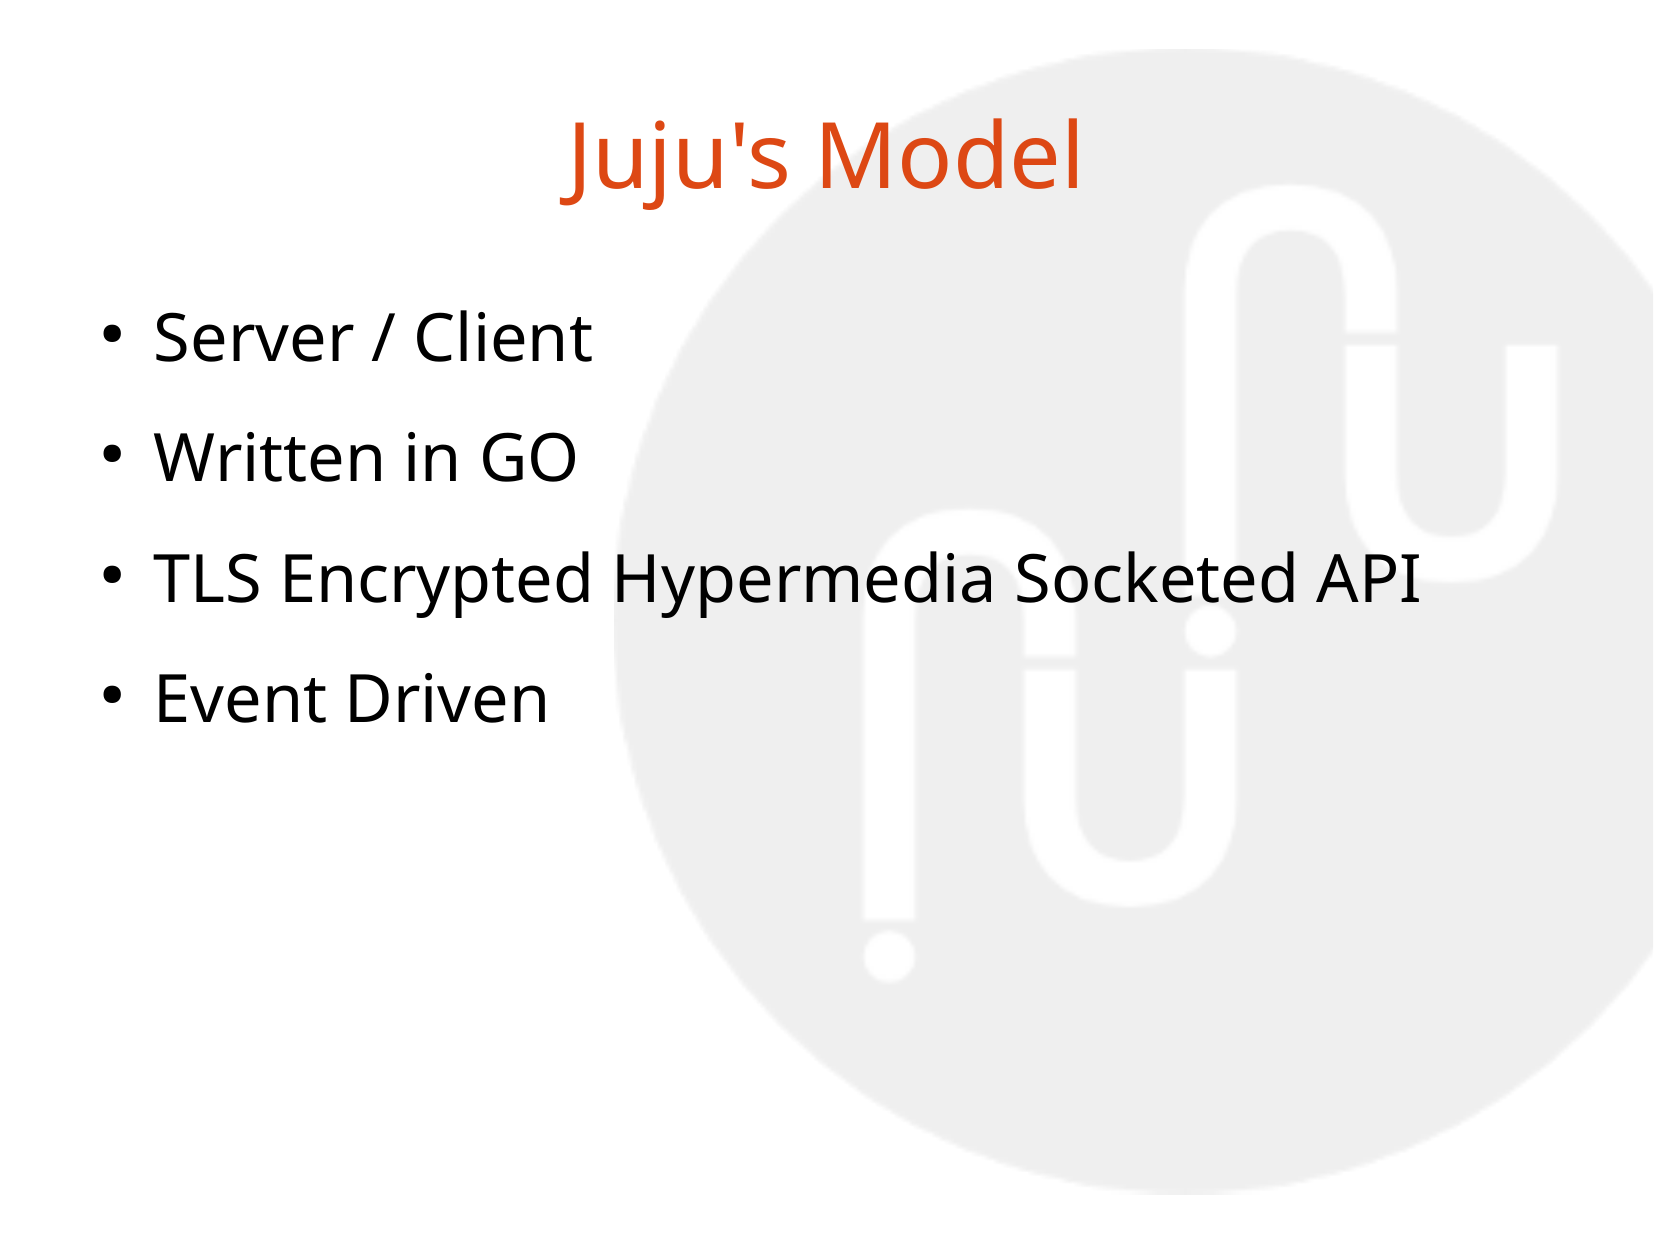

# Juju's Model
Server / Client
Written in GO
TLS Encrypted Hypermedia Socketed API
Event Driven